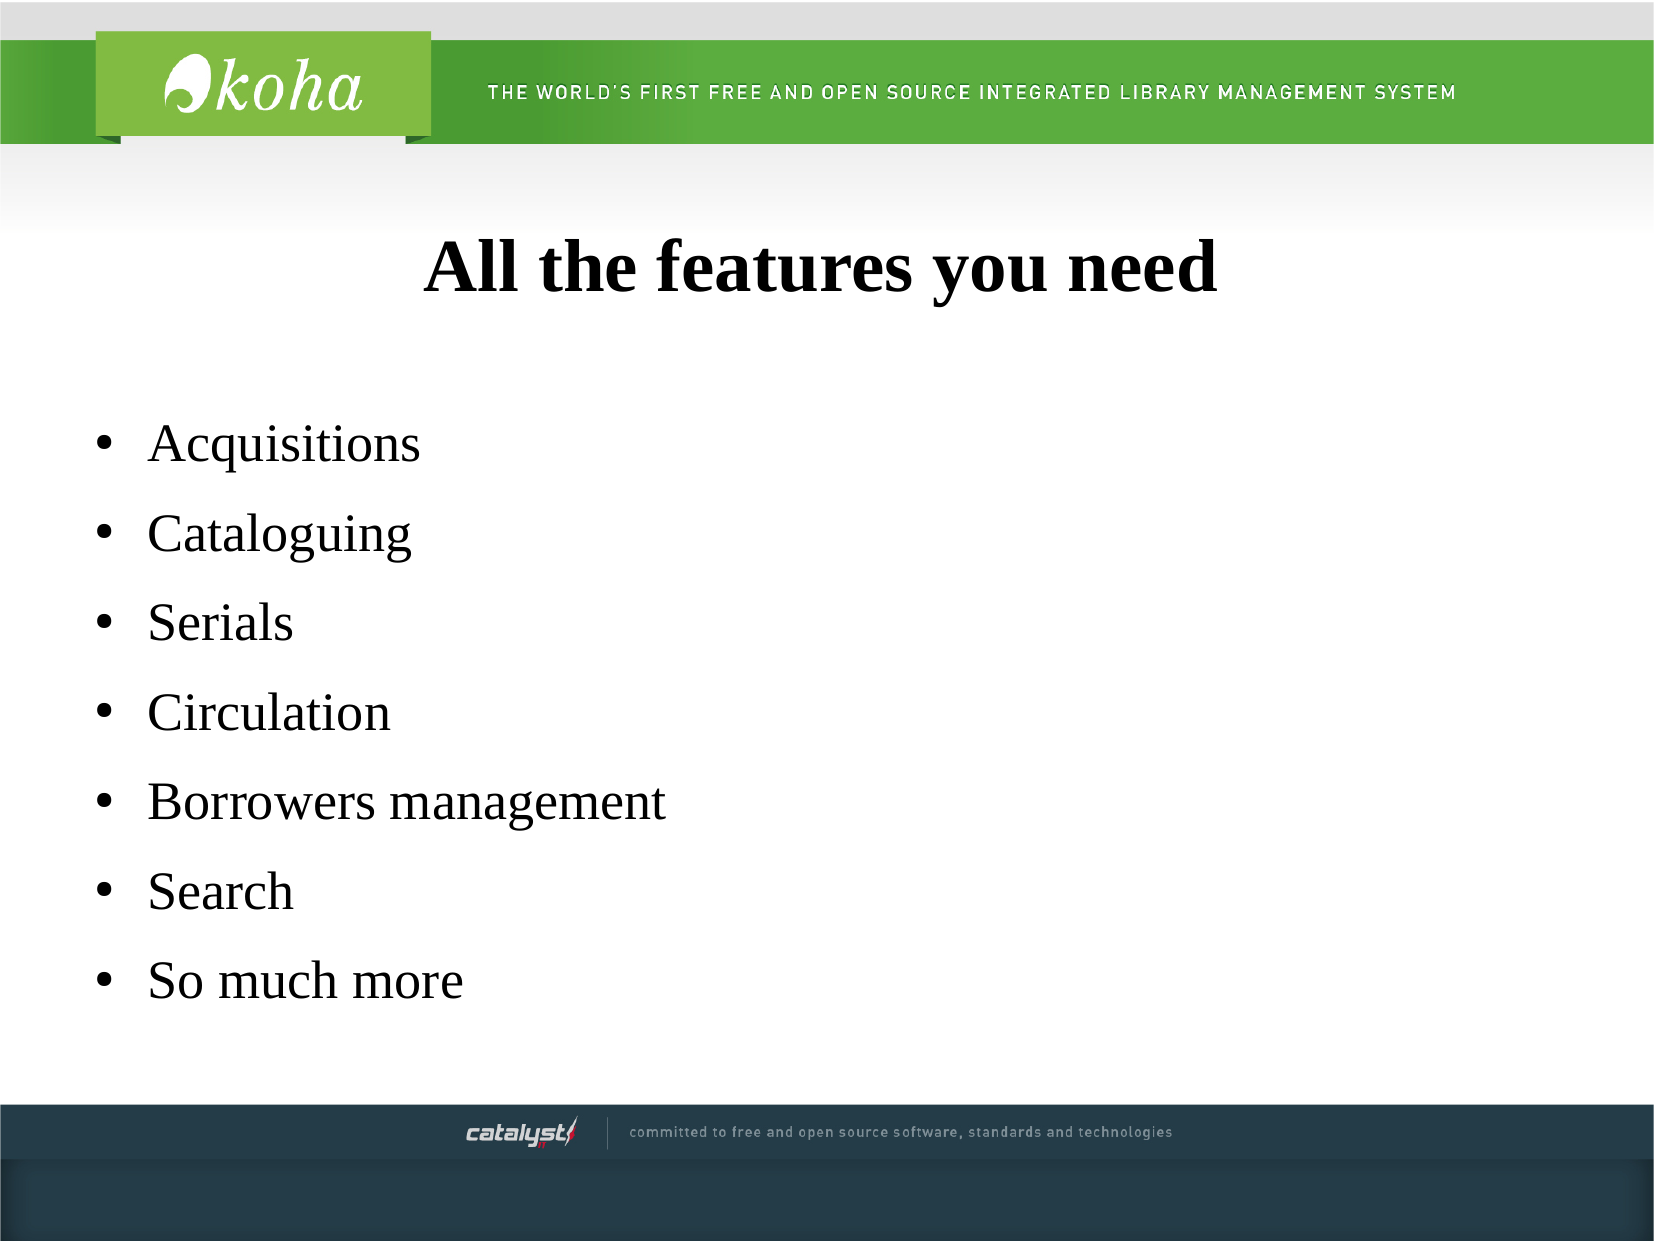

# All the features you need
Acquisitions
Cataloguing
Serials
Circulation
Borrowers management
Search
So much more